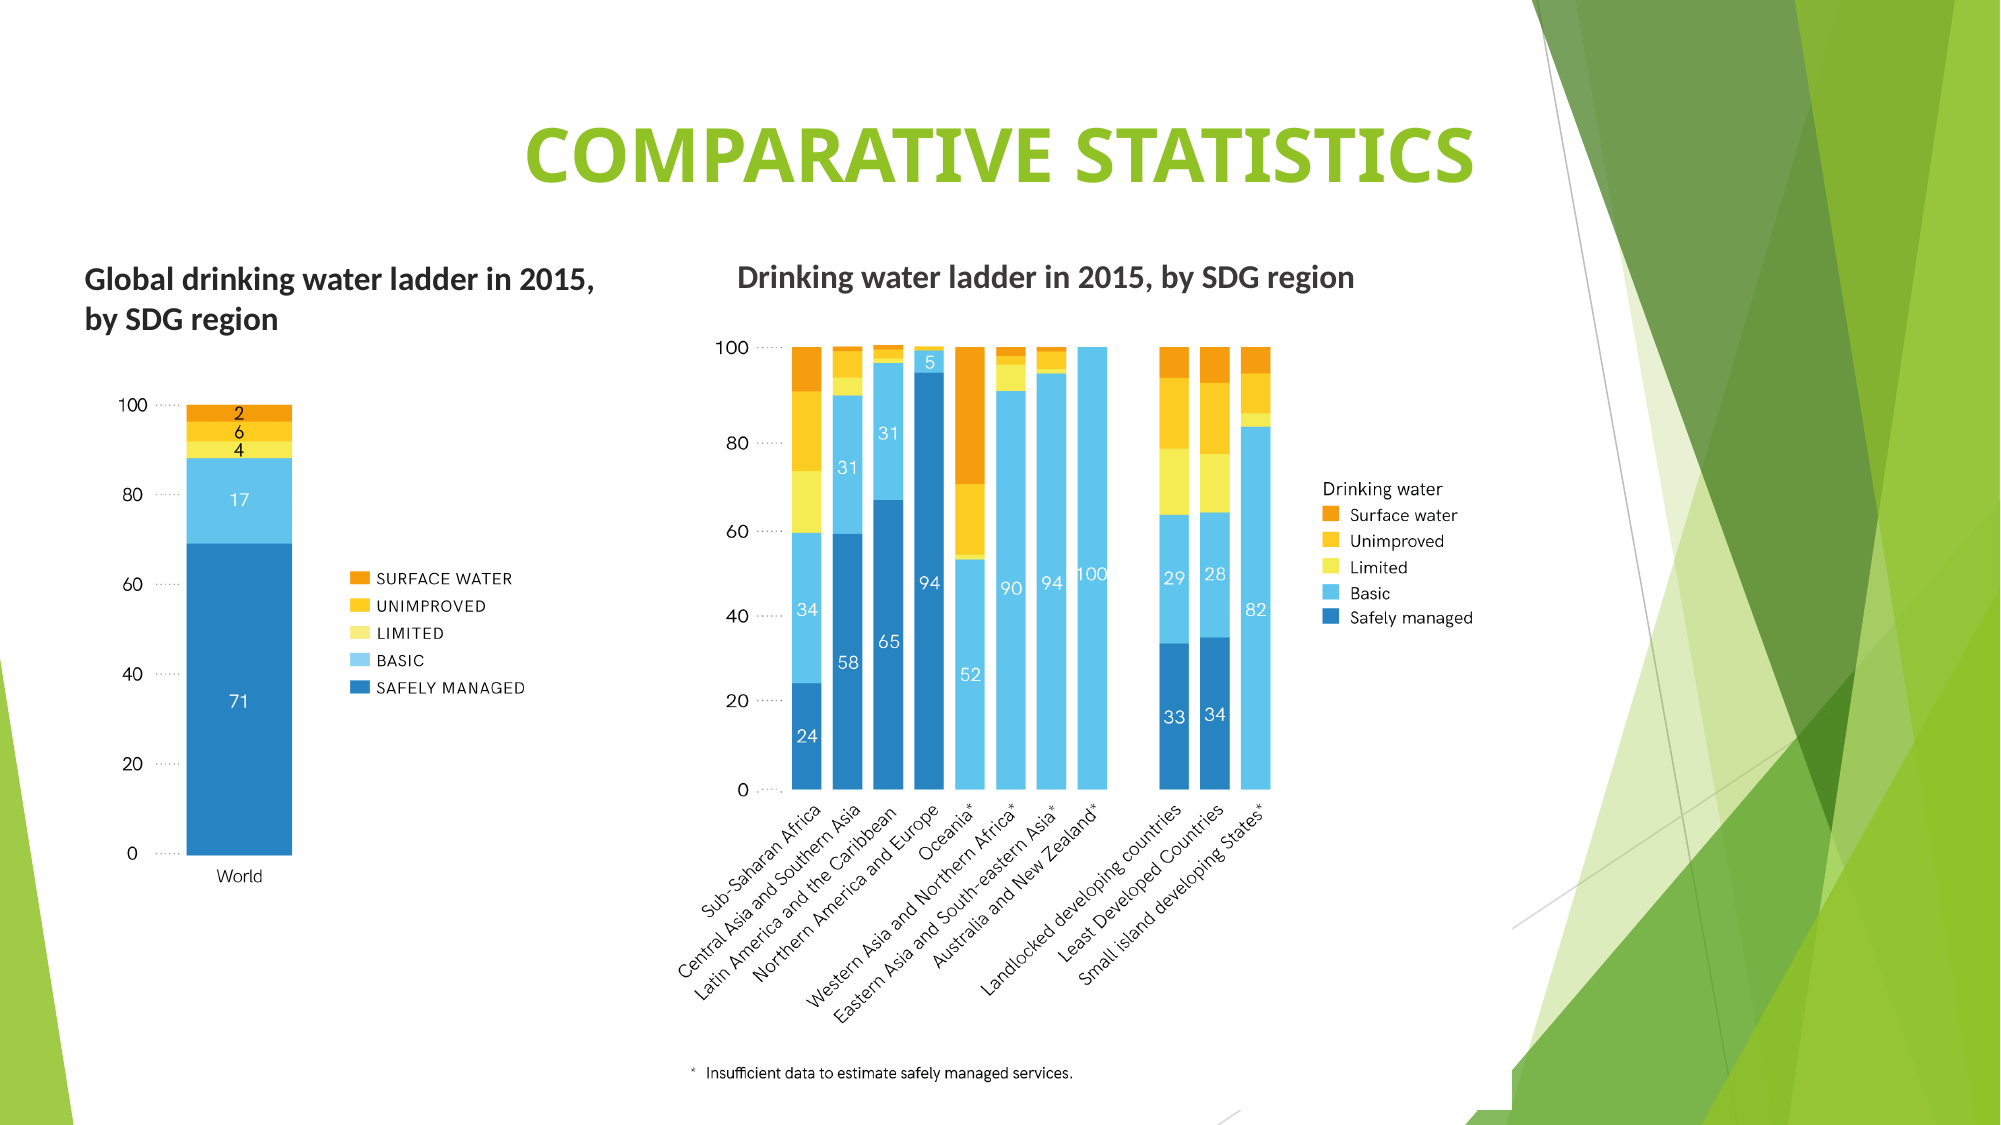

# COMPARATIVE STATISTICS
Drinking water ladder in 2015, by SDG region
Global drinking water ladder in 2015, by SDG region